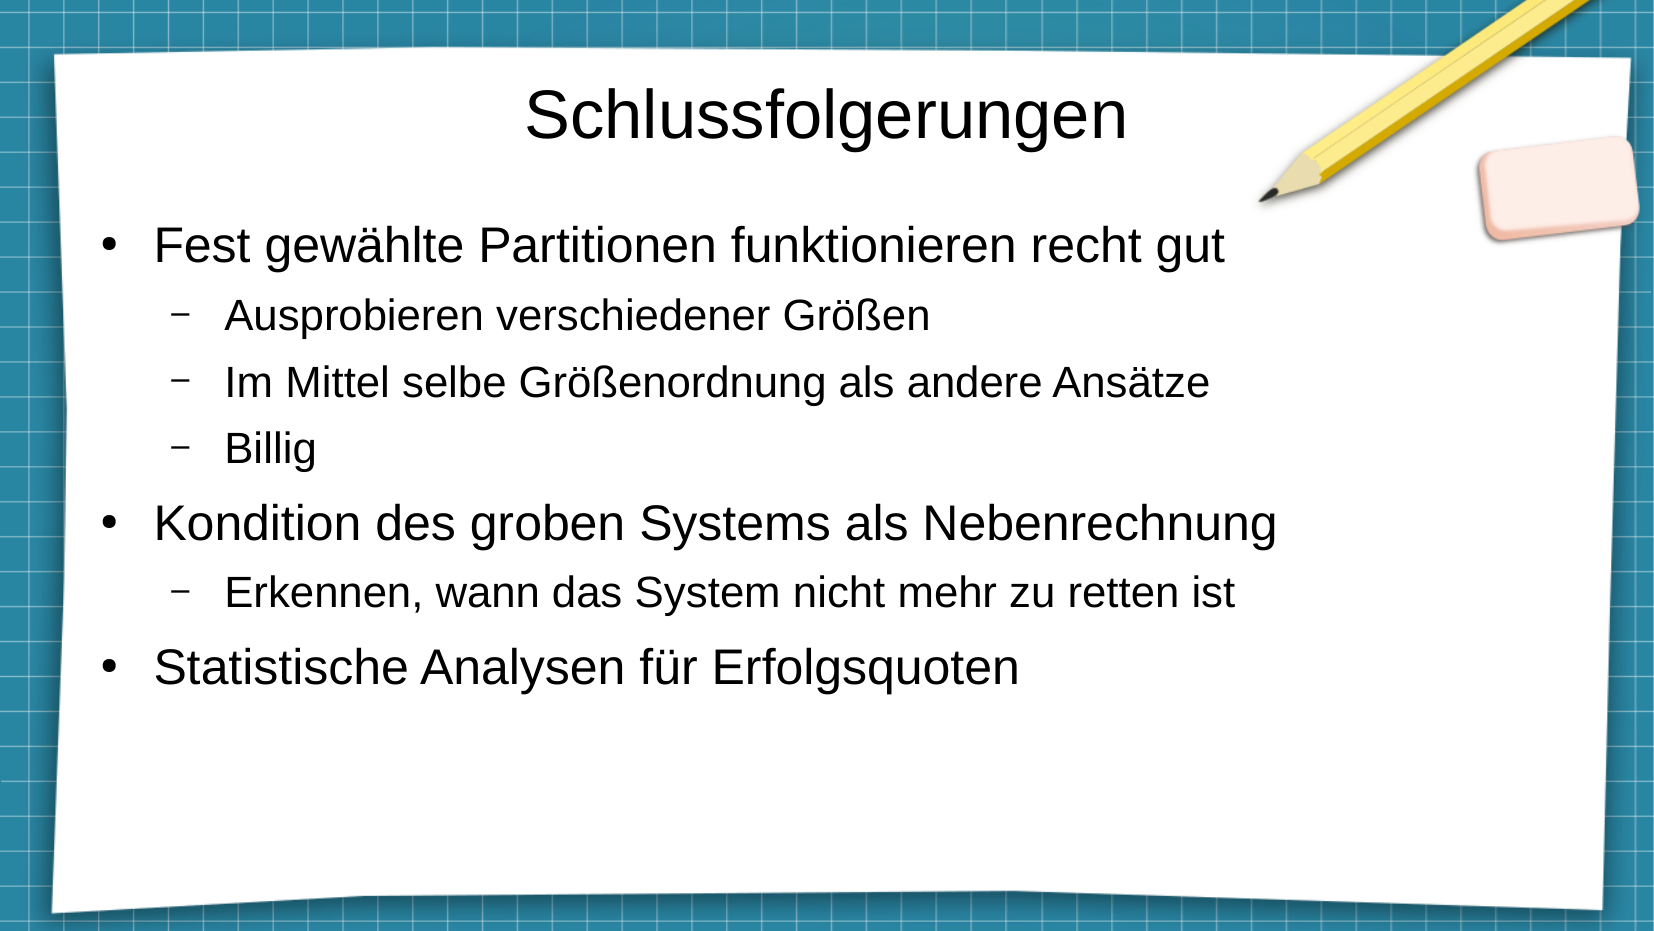

# Schlussfolgerungen
Fest gewählte Partitionen funktionieren recht gut
Ausprobieren verschiedener Größen
Im Mittel selbe Größenordnung als andere Ansätze
Billig
Kondition des groben Systems als Nebenrechnung
Erkennen, wann das System nicht mehr zu retten ist
Statistische Analysen für Erfolgsquoten